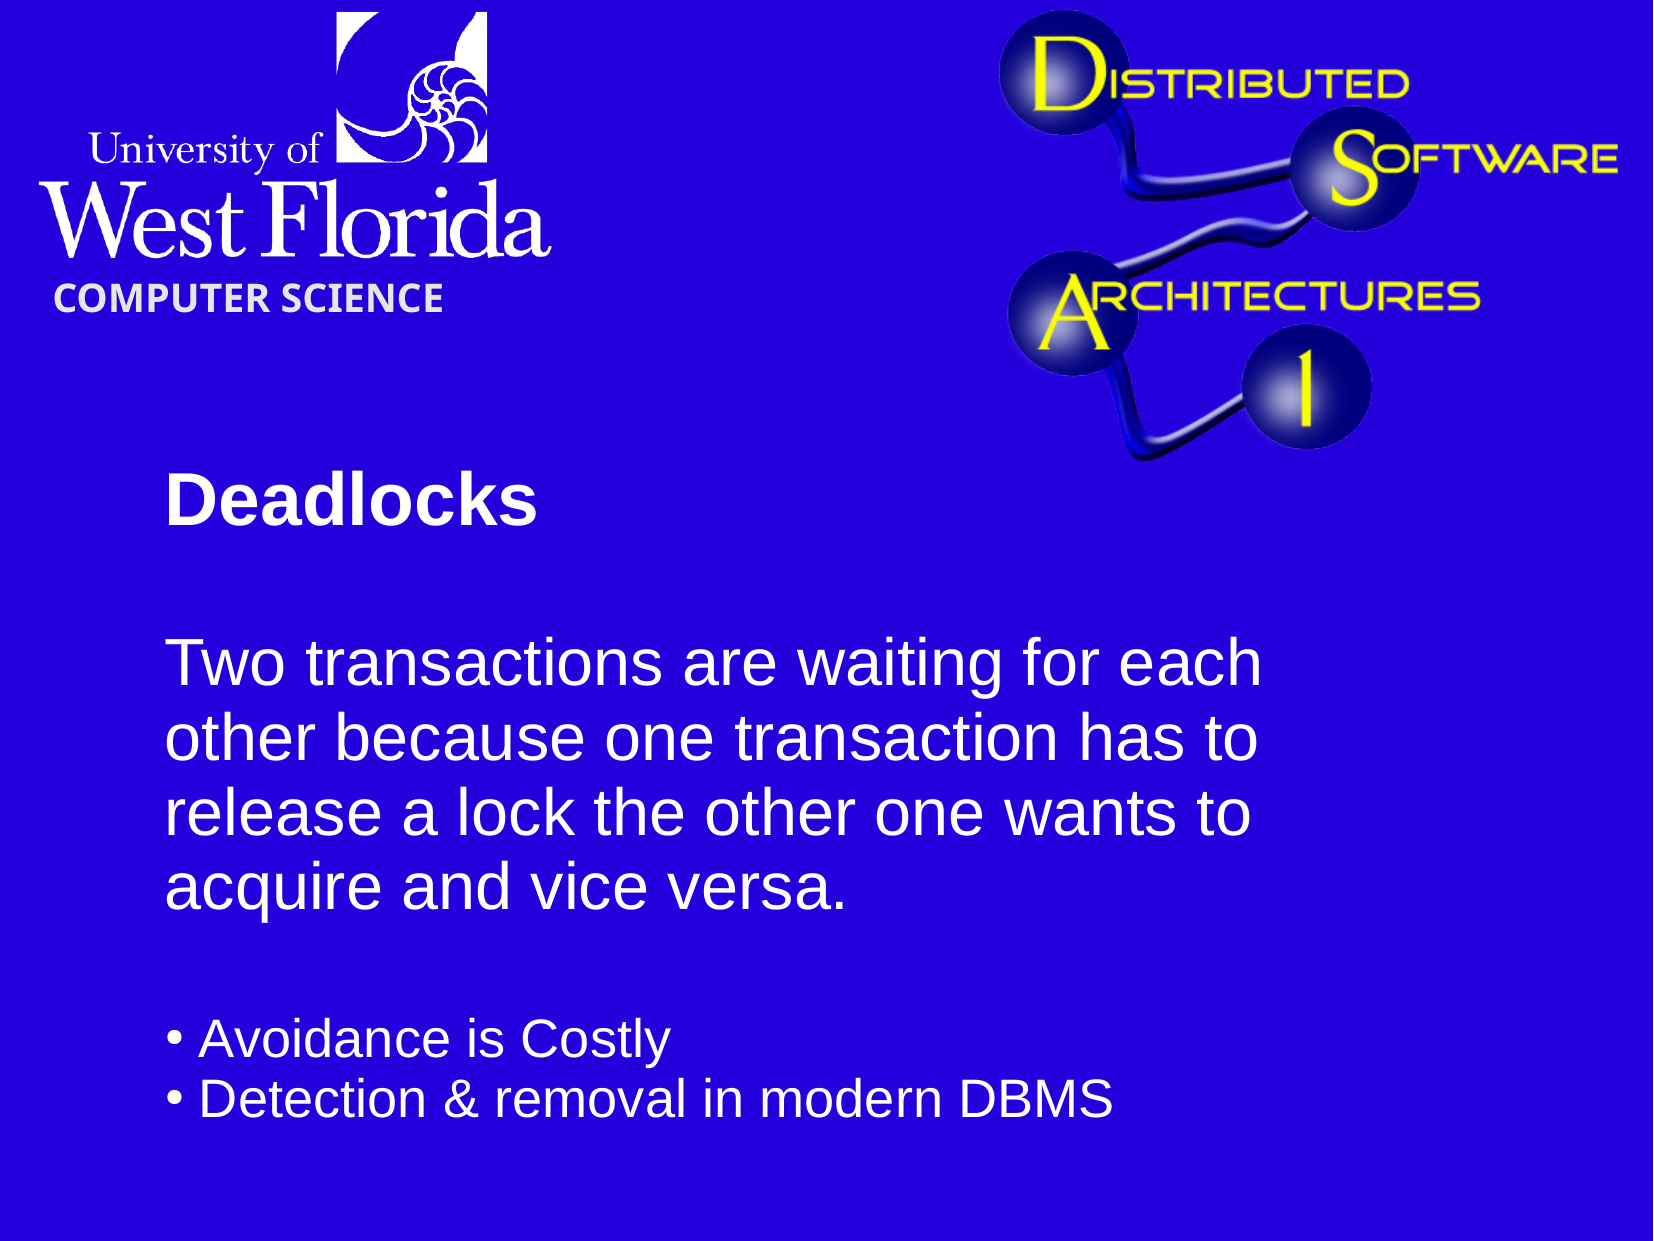

COMPUTER SCIENCE
Deadlocks
Two transactions are waiting for each other because one transaction has to release a lock the other one wants to acquire and vice versa.
 Avoidance is Costly
 Detection & removal in modern DBMS